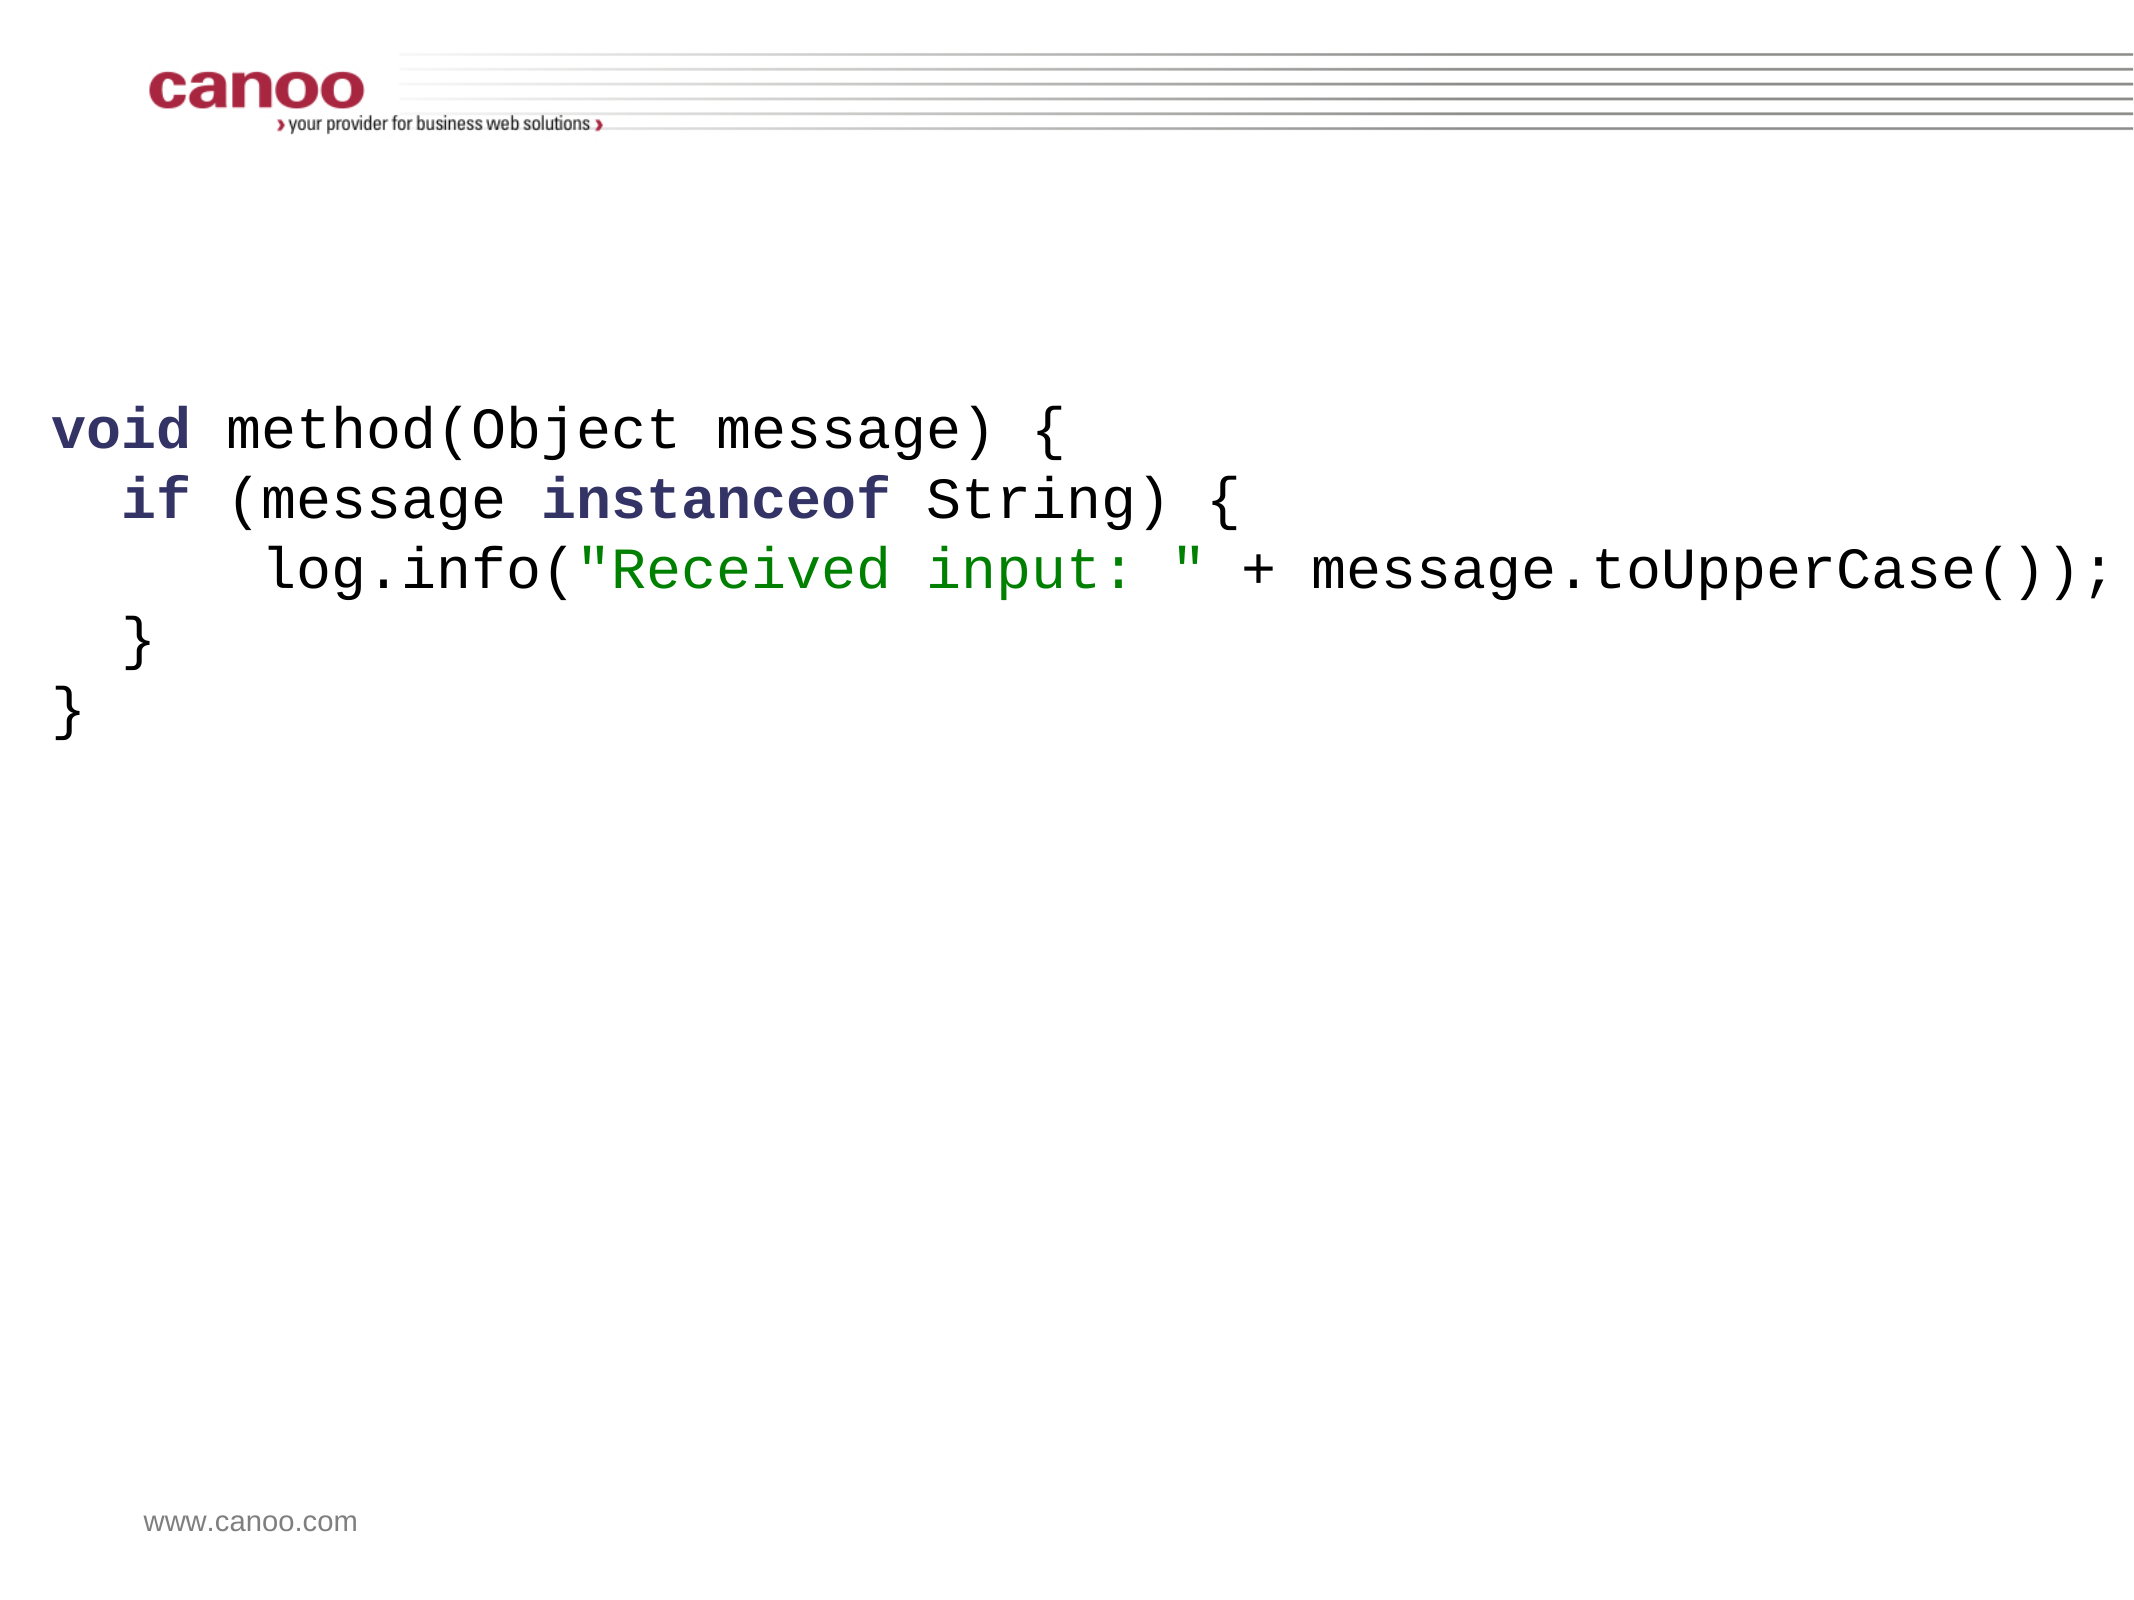

void method(Object message) {
 if (message instanceof String) {
 log.info("Received input: " + message.toUpperCase());
 }
}